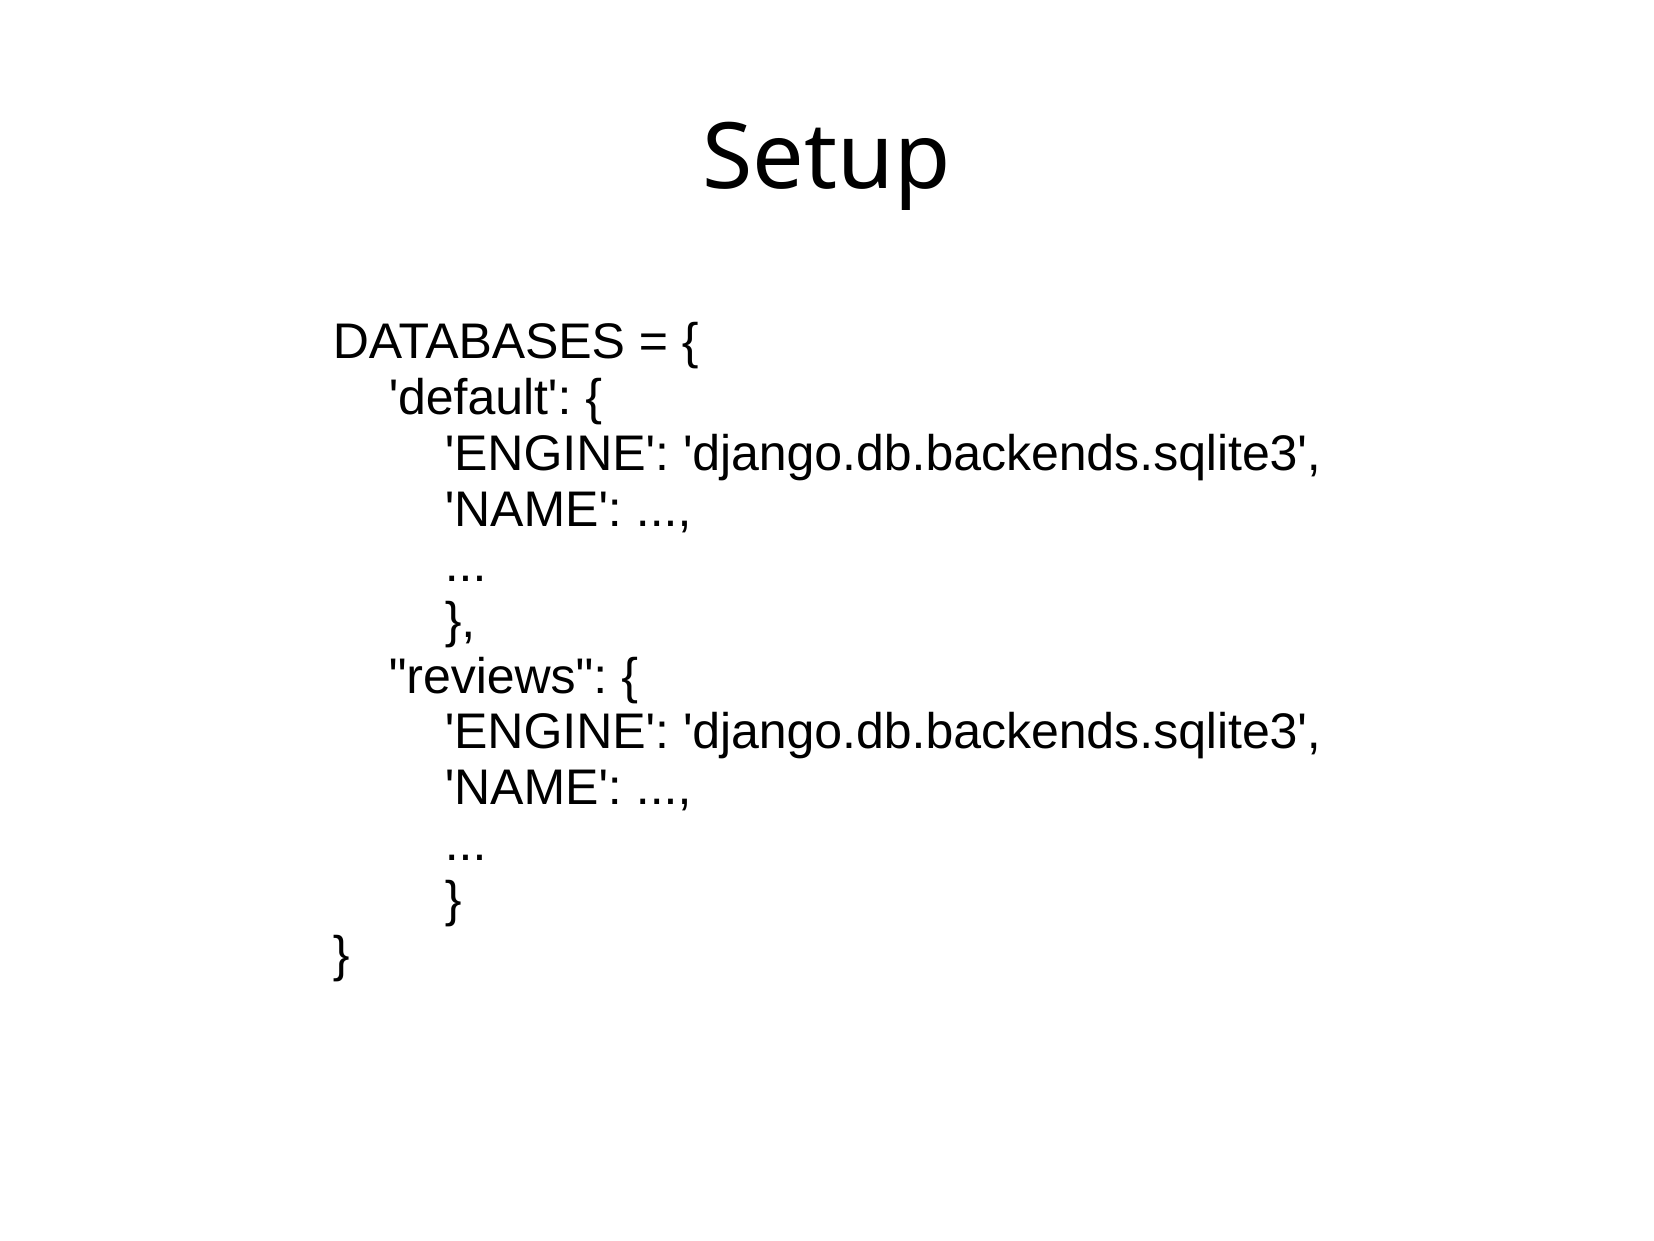

# Setup
DATABASES = {
 'default': {
 'ENGINE': 'django.db.backends.sqlite3',
 'NAME': ...,
 ...
 },
 "reviews": {
 'ENGINE': 'django.db.backends.sqlite3',
 'NAME': ...,
 ...
 }
}